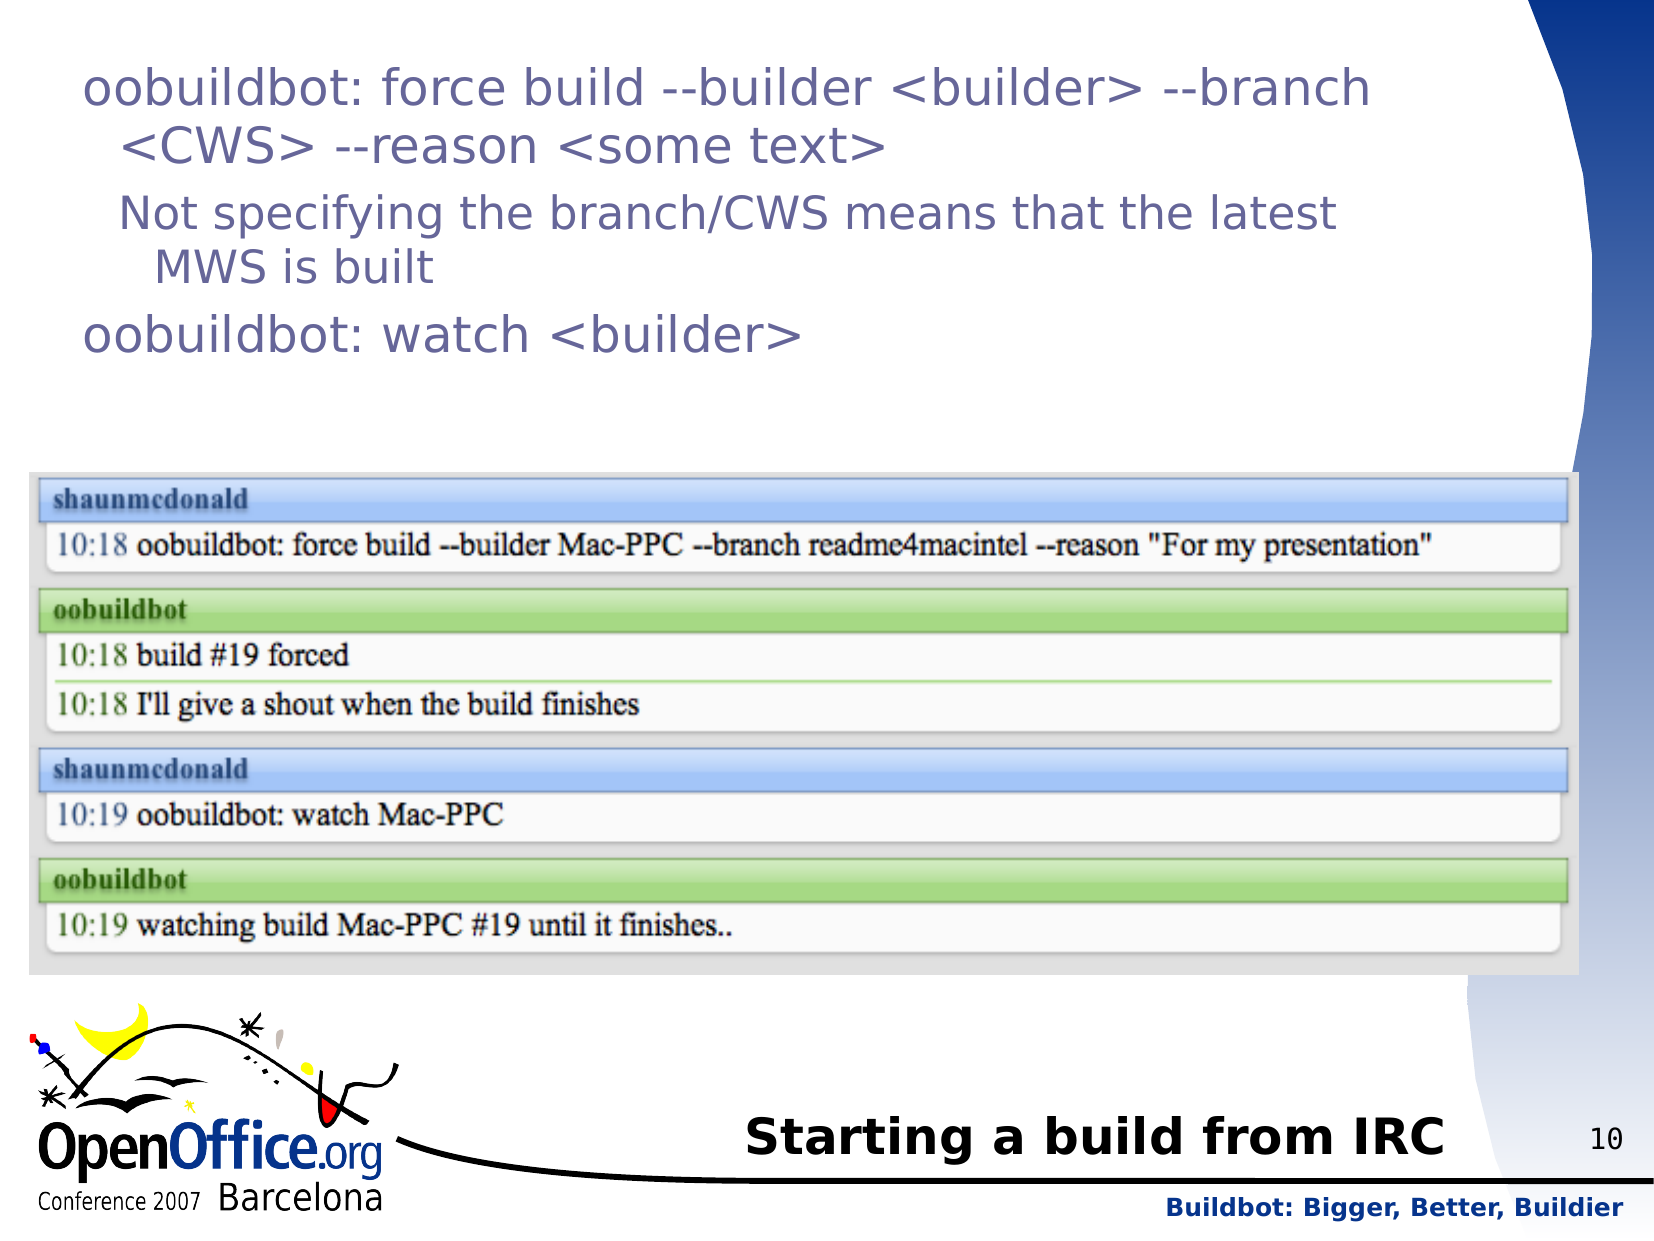

oobuildbot: force build --builder <builder> --branch <CWS> --reason <some text>
Not specifying the branch/CWS means that the latest MWS is built
oobuildbot: watch <builder>
# Starting a build from IRC
10
Buildbot: Bigger, Better, Buildier